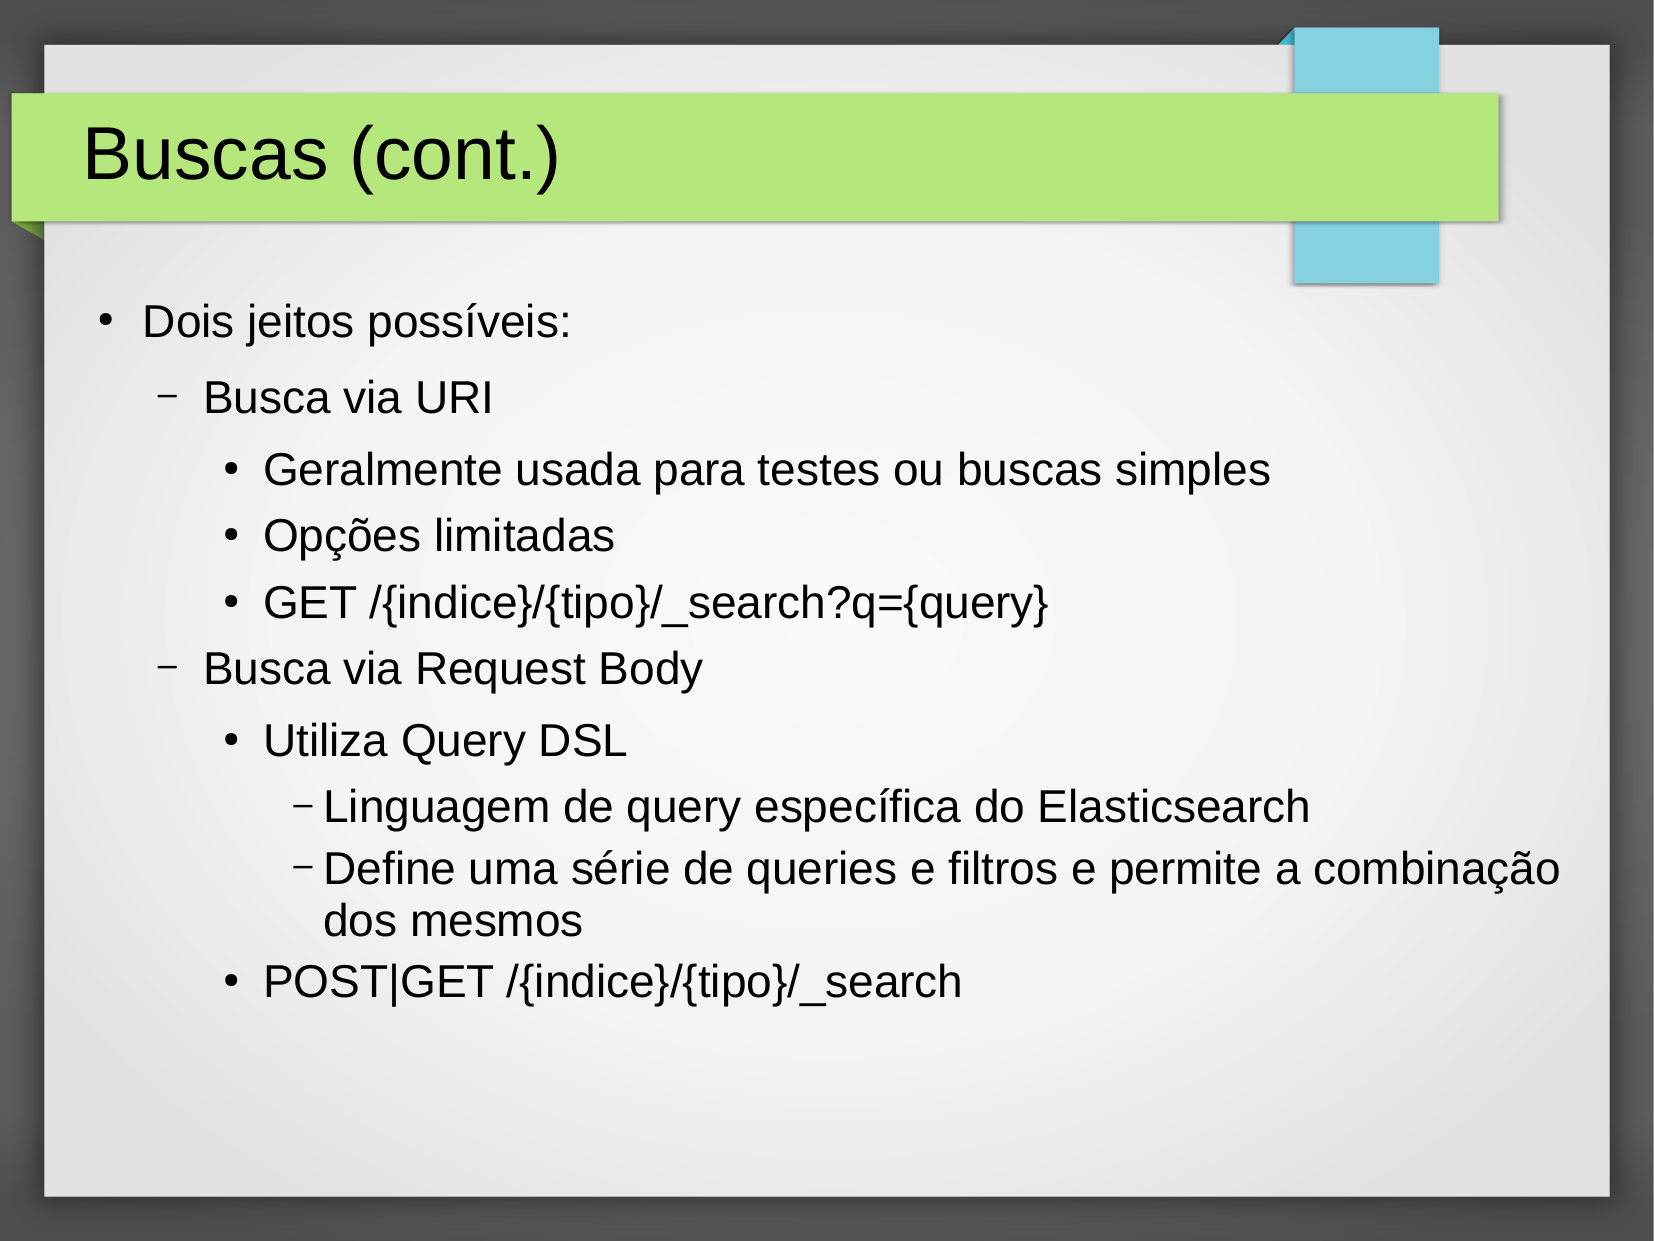

# Buscas (cont.)
Dois jeitos possíveis:
Busca via URI
Geralmente usada para testes ou buscas simples
Opções limitadas
GET /{indice}/{tipo}/_search?q={query}
Busca via Request Body
Utiliza Query DSL
Linguagem de query específica do Elasticsearch
Define uma série de queries e filtros e permite a combinação dos mesmos
POST|GET /{indice}/{tipo}/_search